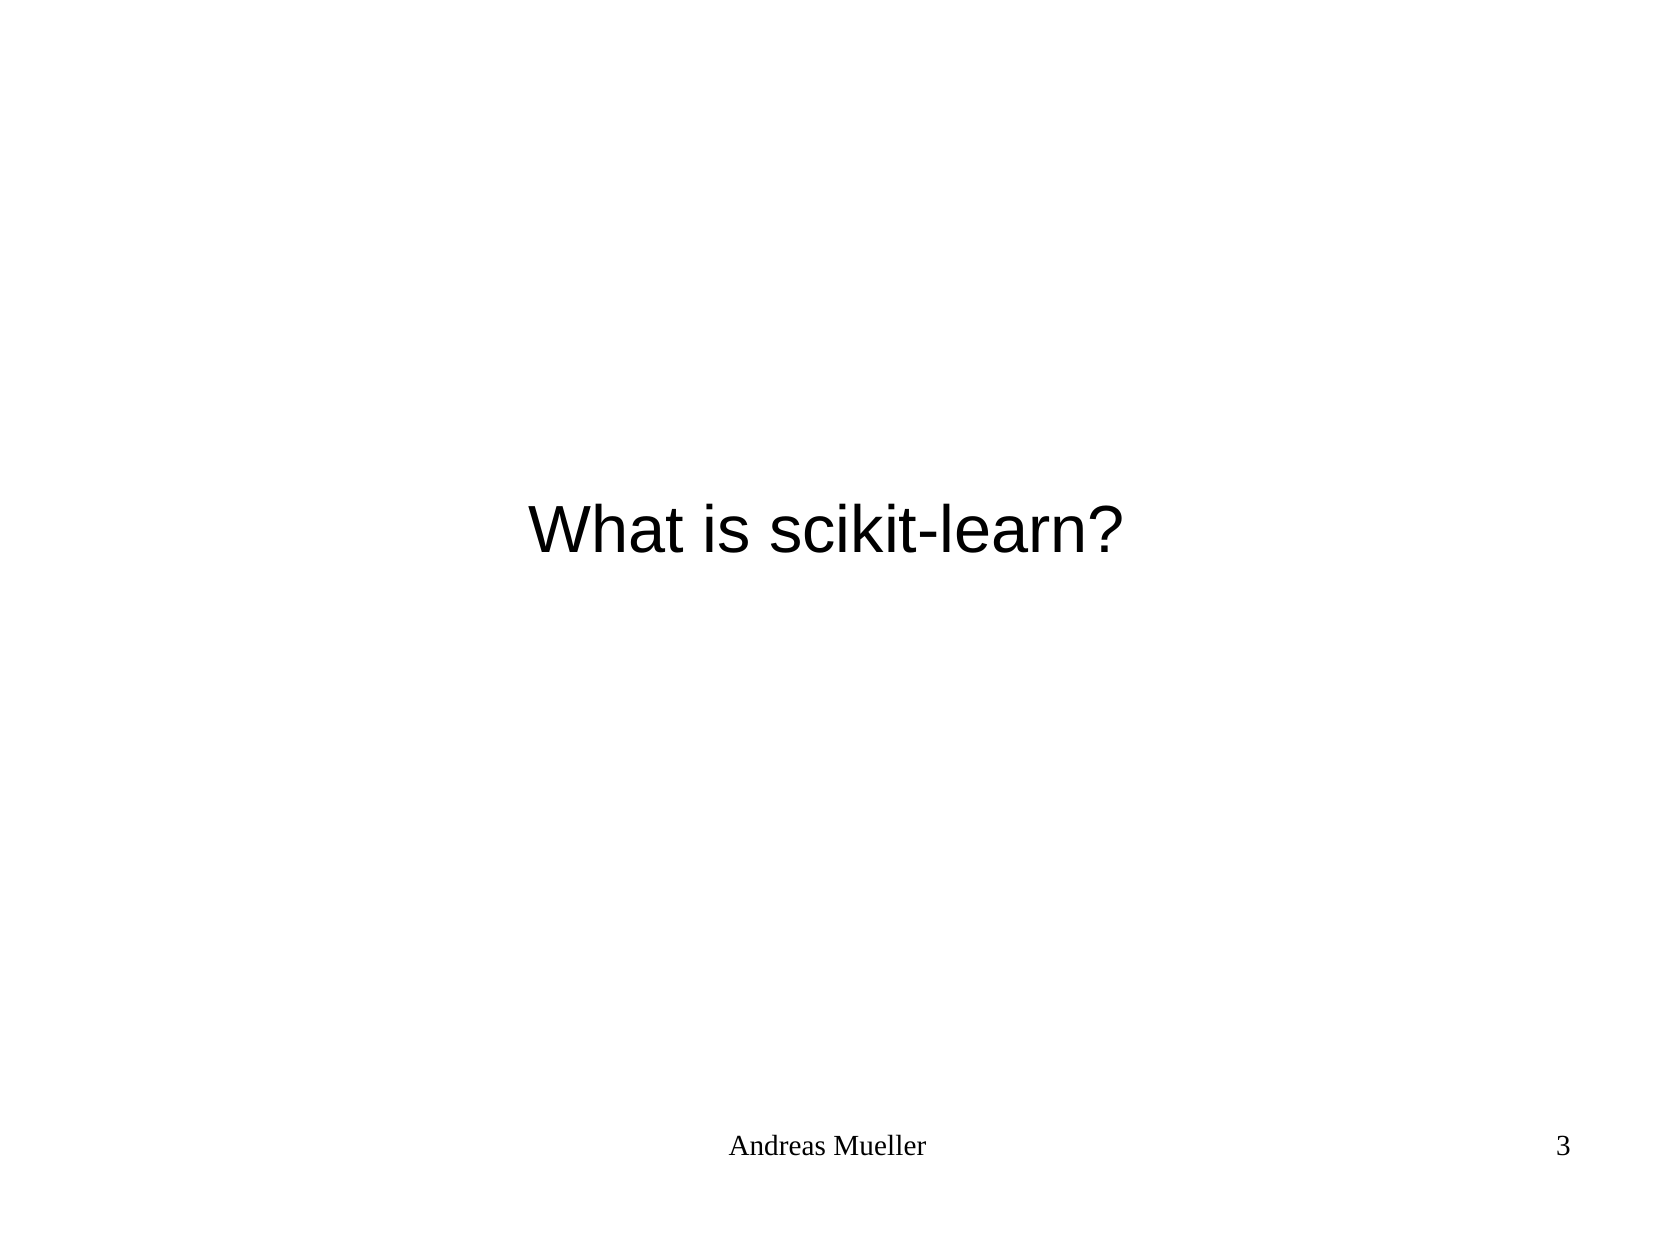

# What is scikit-learn?
Andreas Mueller
3